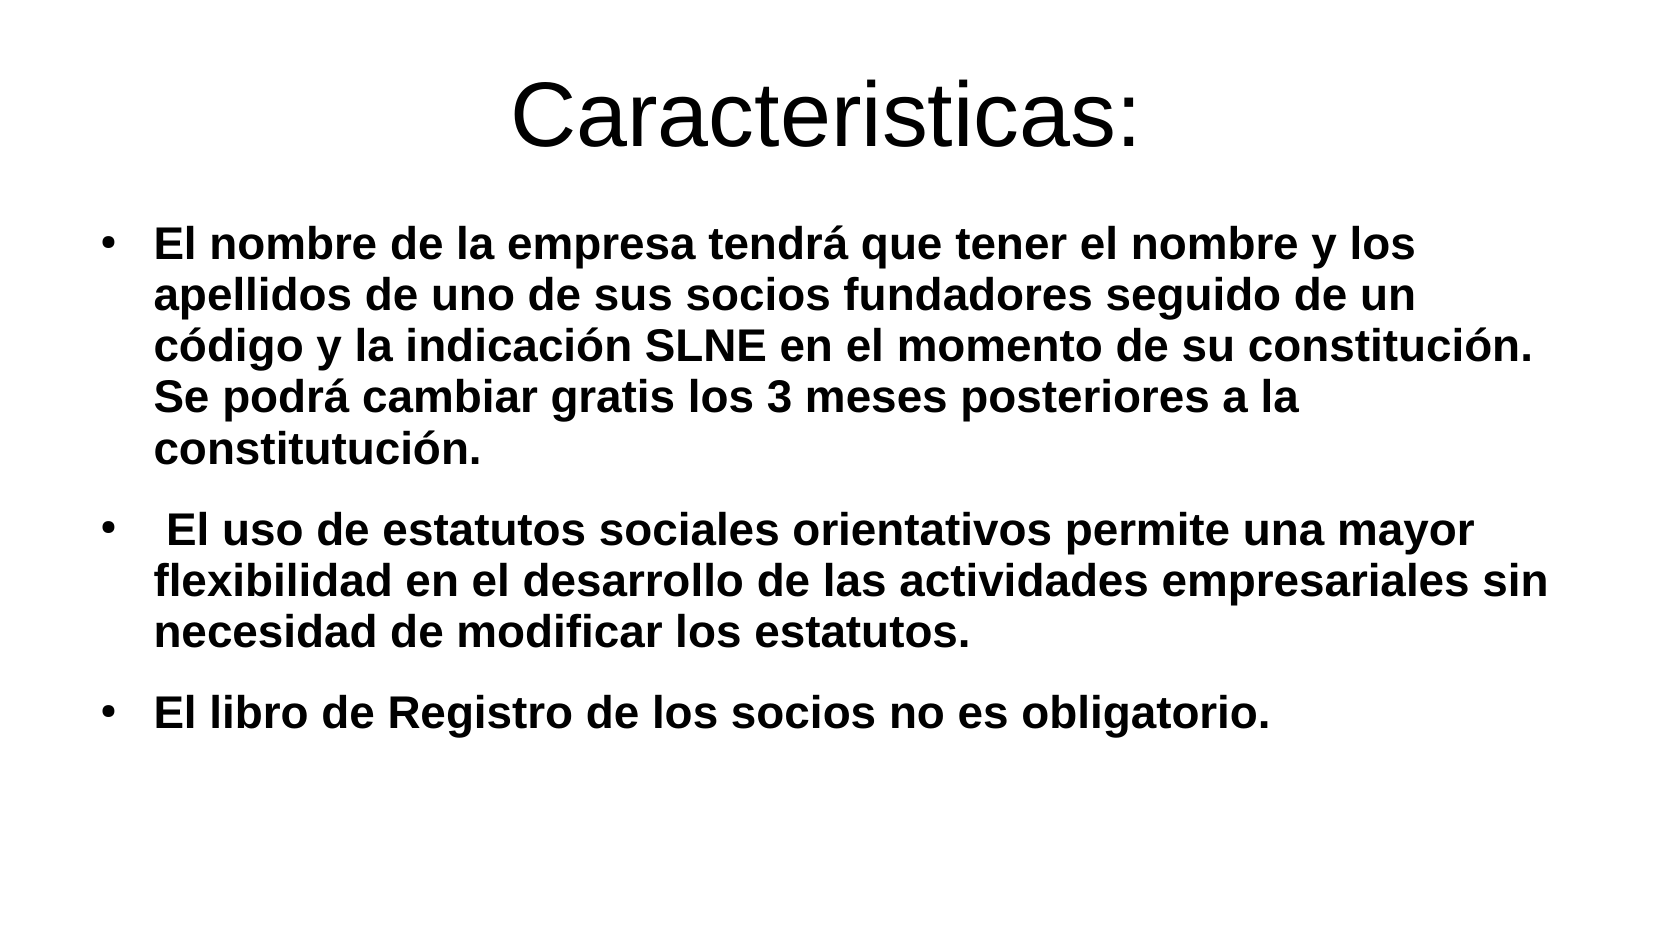

# Caracteristicas:
El nombre de la empresa tendrá que tener el nombre y los apellidos de uno de sus socios fundadores seguido de un código y la indicación SLNE en el momento de su constitución. Se podrá cambiar gratis los 3 meses posteriores a la constitutución.
 El uso de estatutos sociales orientativos permite una mayor flexibilidad en el desarrollo de las actividades empresariales sin necesidad de modificar los estatutos.
El libro de Registro de los socios no es obligatorio.